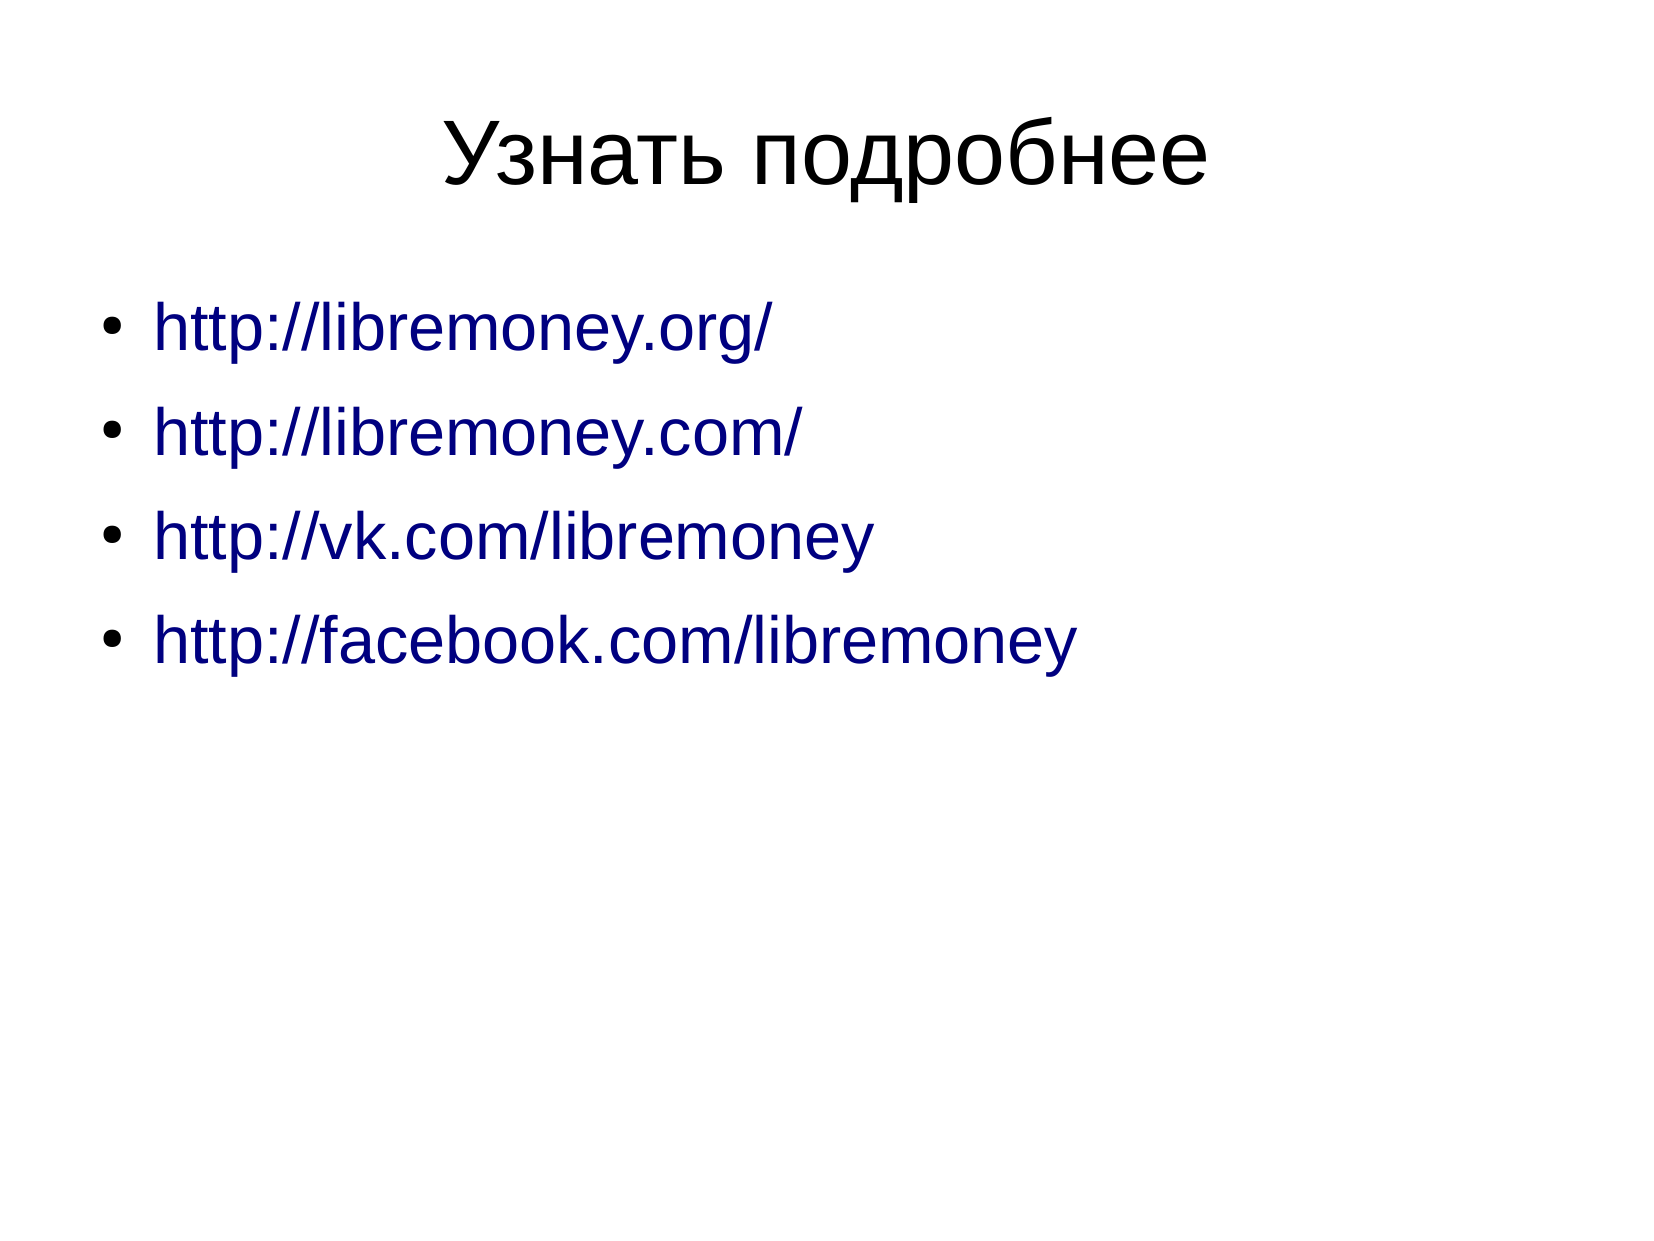

# Узнать подробнее
http://libremoney.org/
http://libremoney.com/
http://vk.com/libremoney
http://facebook.com/libremoney